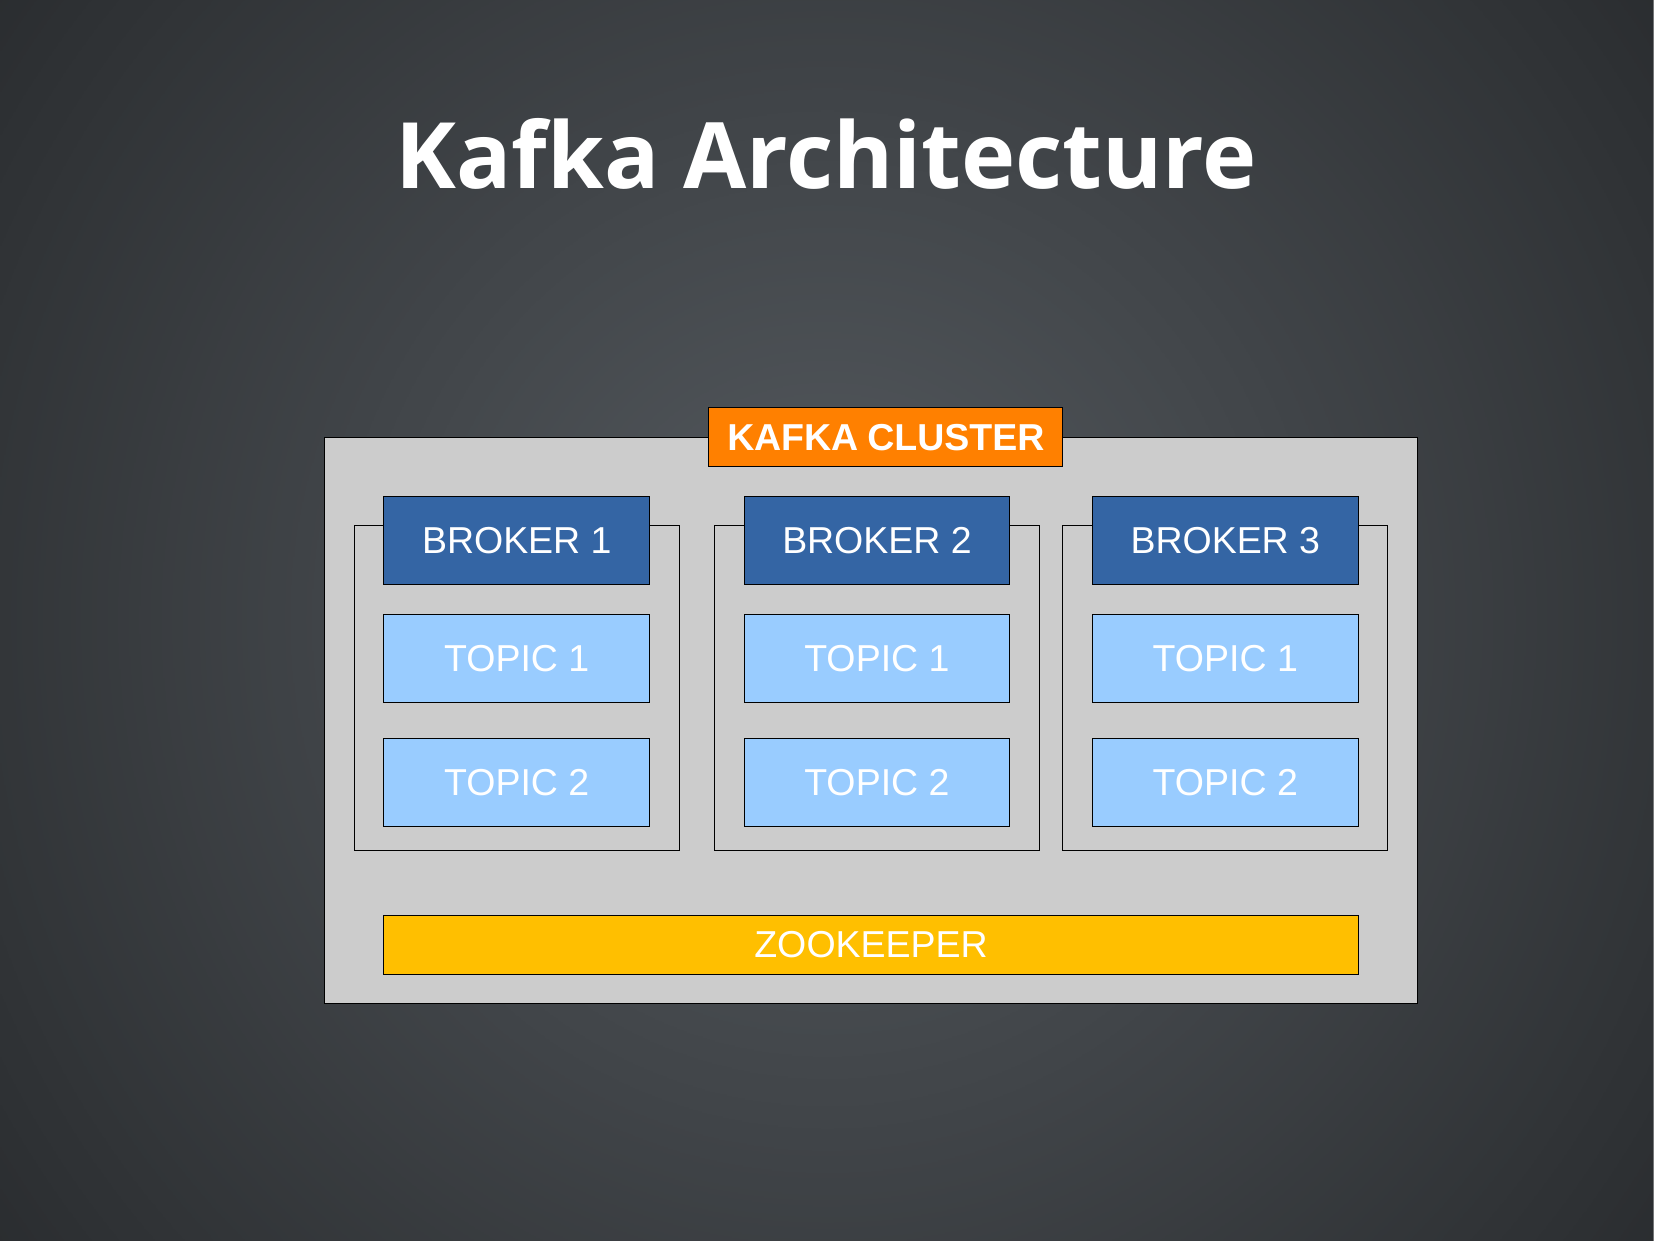

# Kafka Architecture
KAFKA CLUSTER
BROKER 1
TOPIC 1
TOPIC 2
BROKER 2
TOPIC 1
TOPIC 2
BROKER 2
TOPIC 1
TOPIC 2
BROKER 3
TOPIC 1
TOPIC 2
ZOOKEEPER